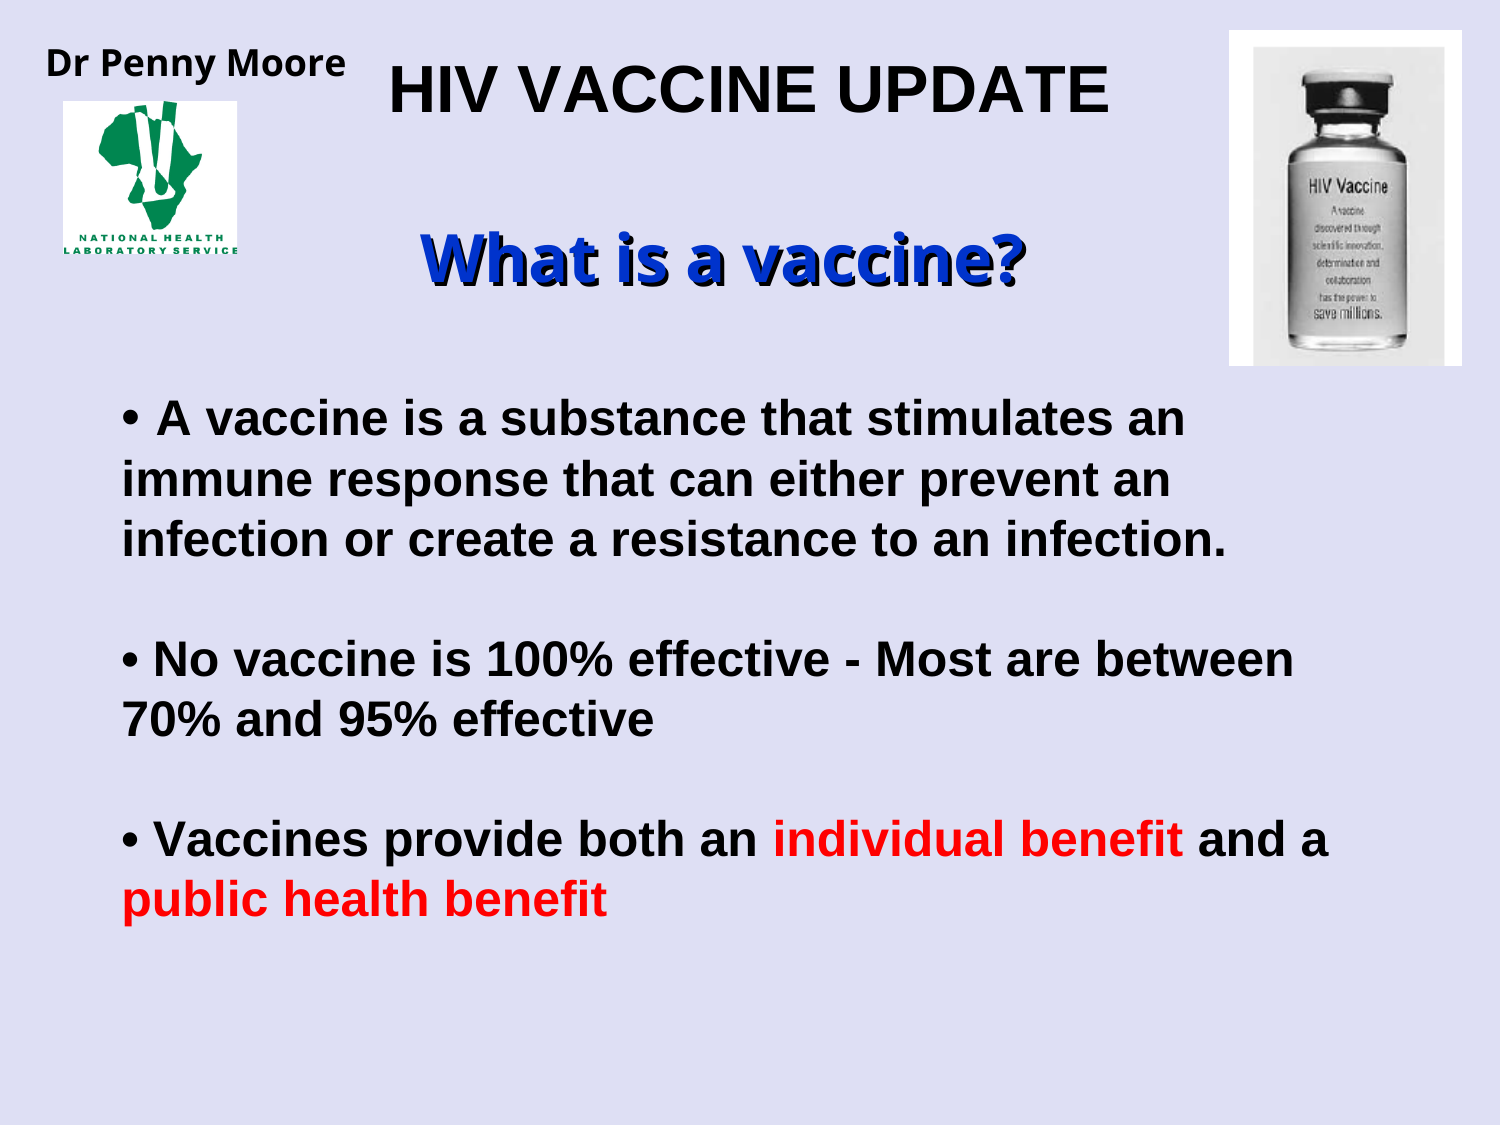

Dr Penny Moore
# HIV VACCINE UPDATE
What is a vaccine?
• A vaccine is a substance that stimulates an immune response that can either prevent an infection or create a resistance to an infection.
• No vaccine is 100% effective - Most are between 70% and 95% effective
• Vaccines provide both an individual benefit and a public health benefit